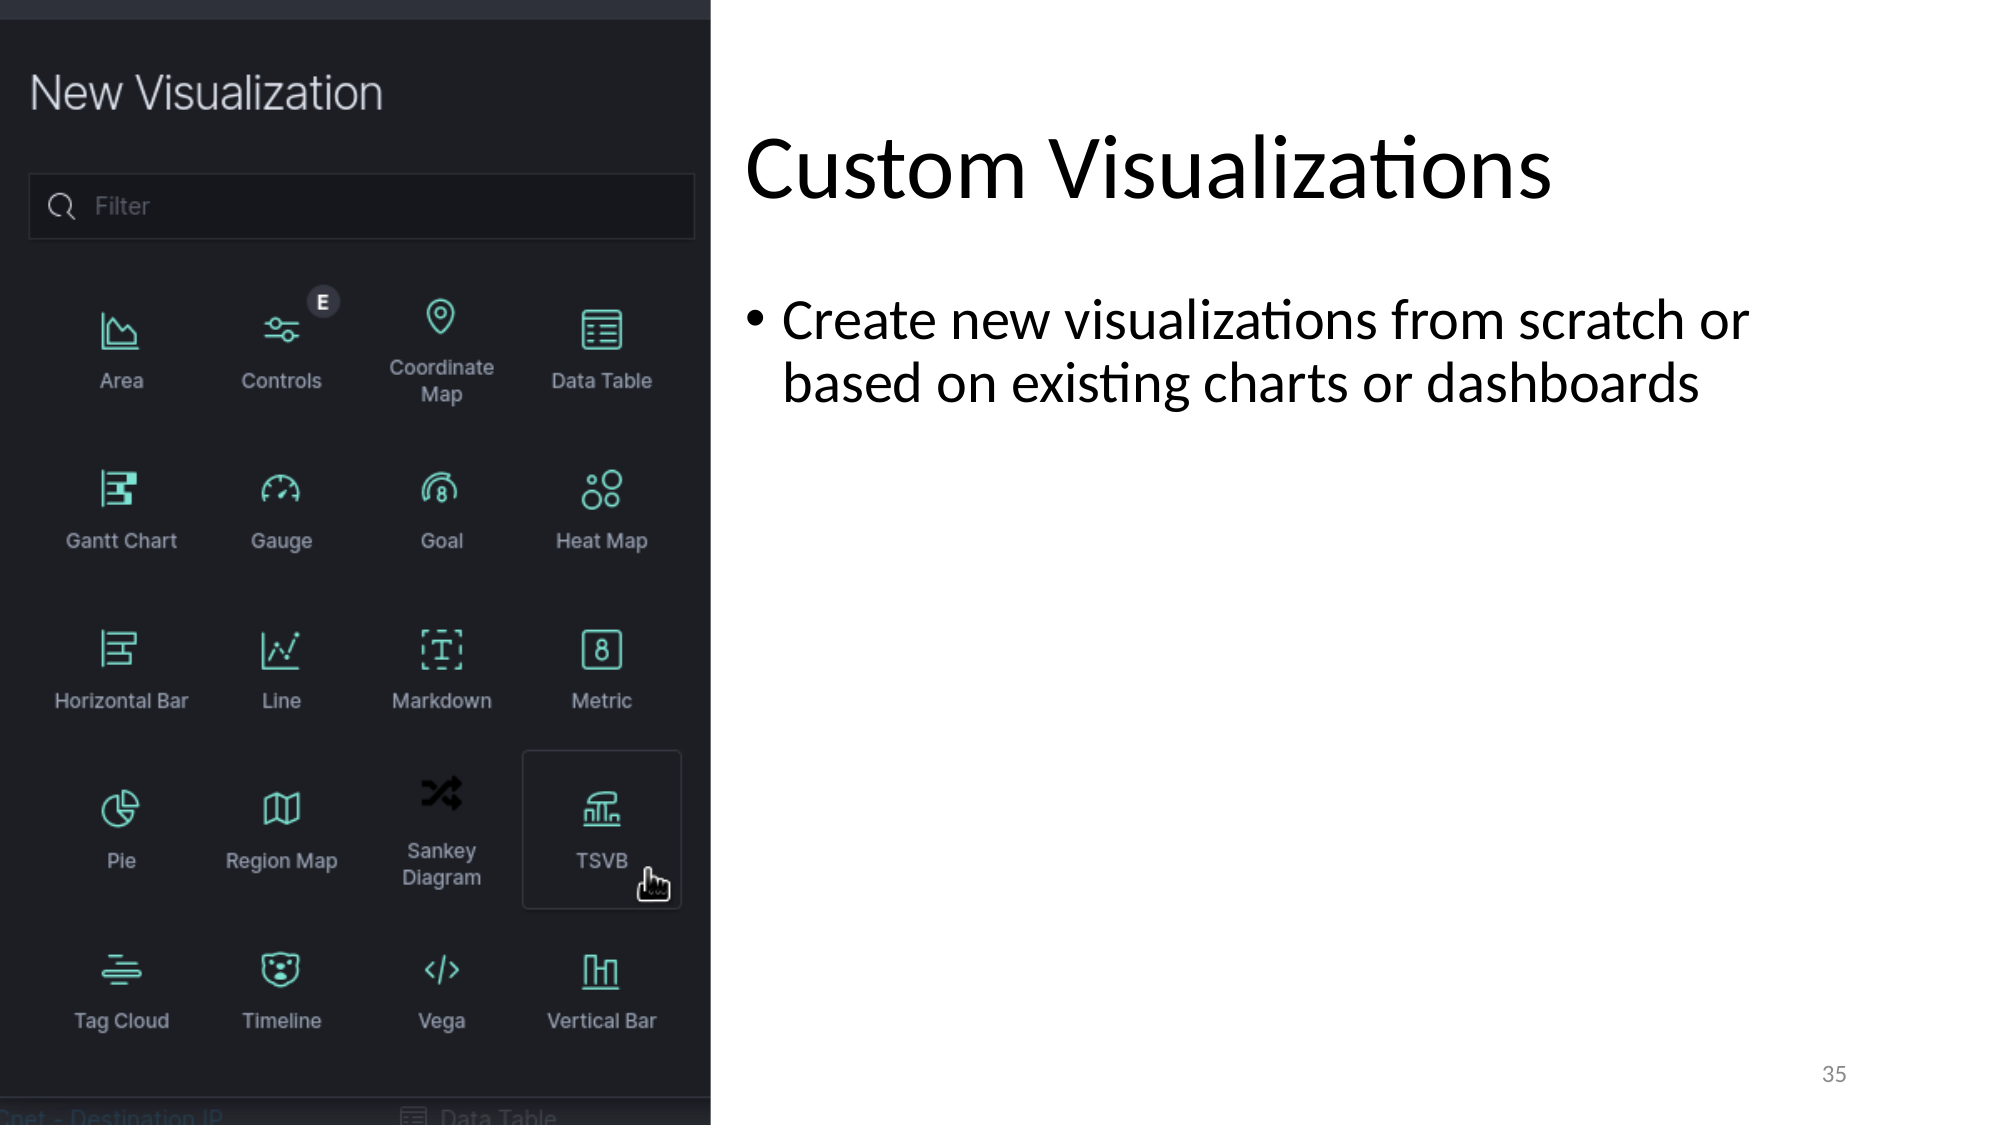

# Custom Visualizations
Create new visualizations from scratch or based on existing charts or dashboards